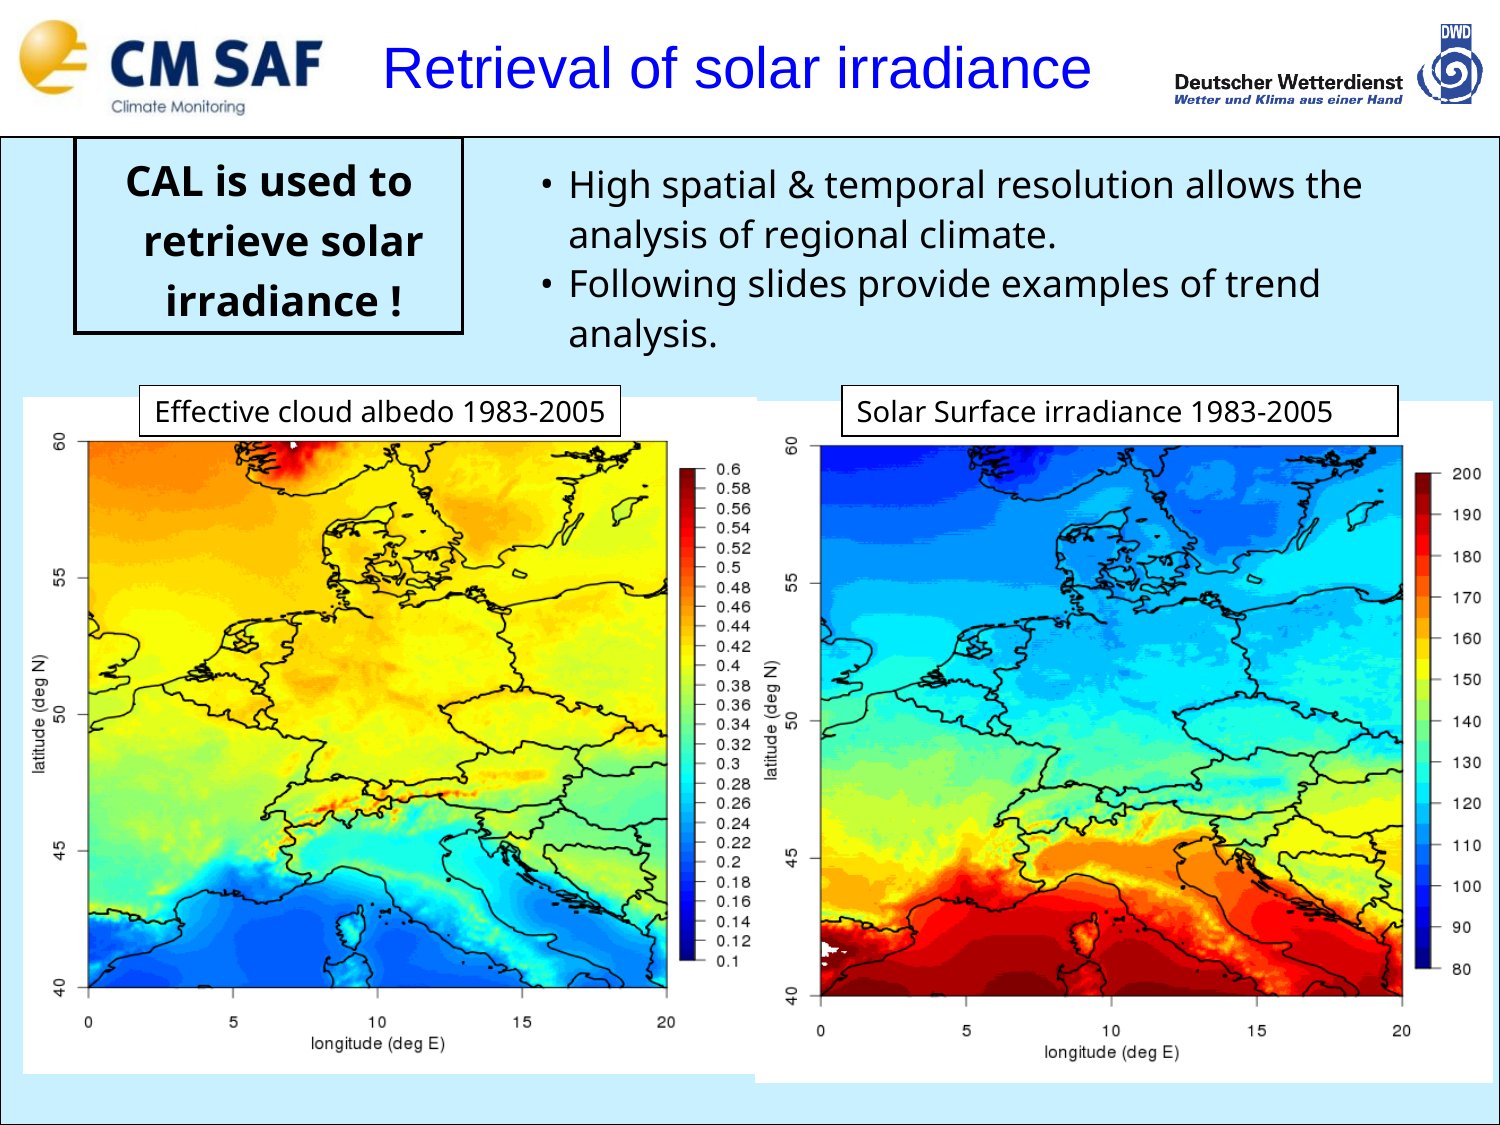

Application 1
 Retrieval of solar irradiance
CAL is used to retrieve solar irradiance !
High spatial & temporal resolution allows the analysis of regional climate.
Following slides provide examples of trend analysis.
Effective cloud albedo 1983-2005
Solar Surface irradiance 1983-2005